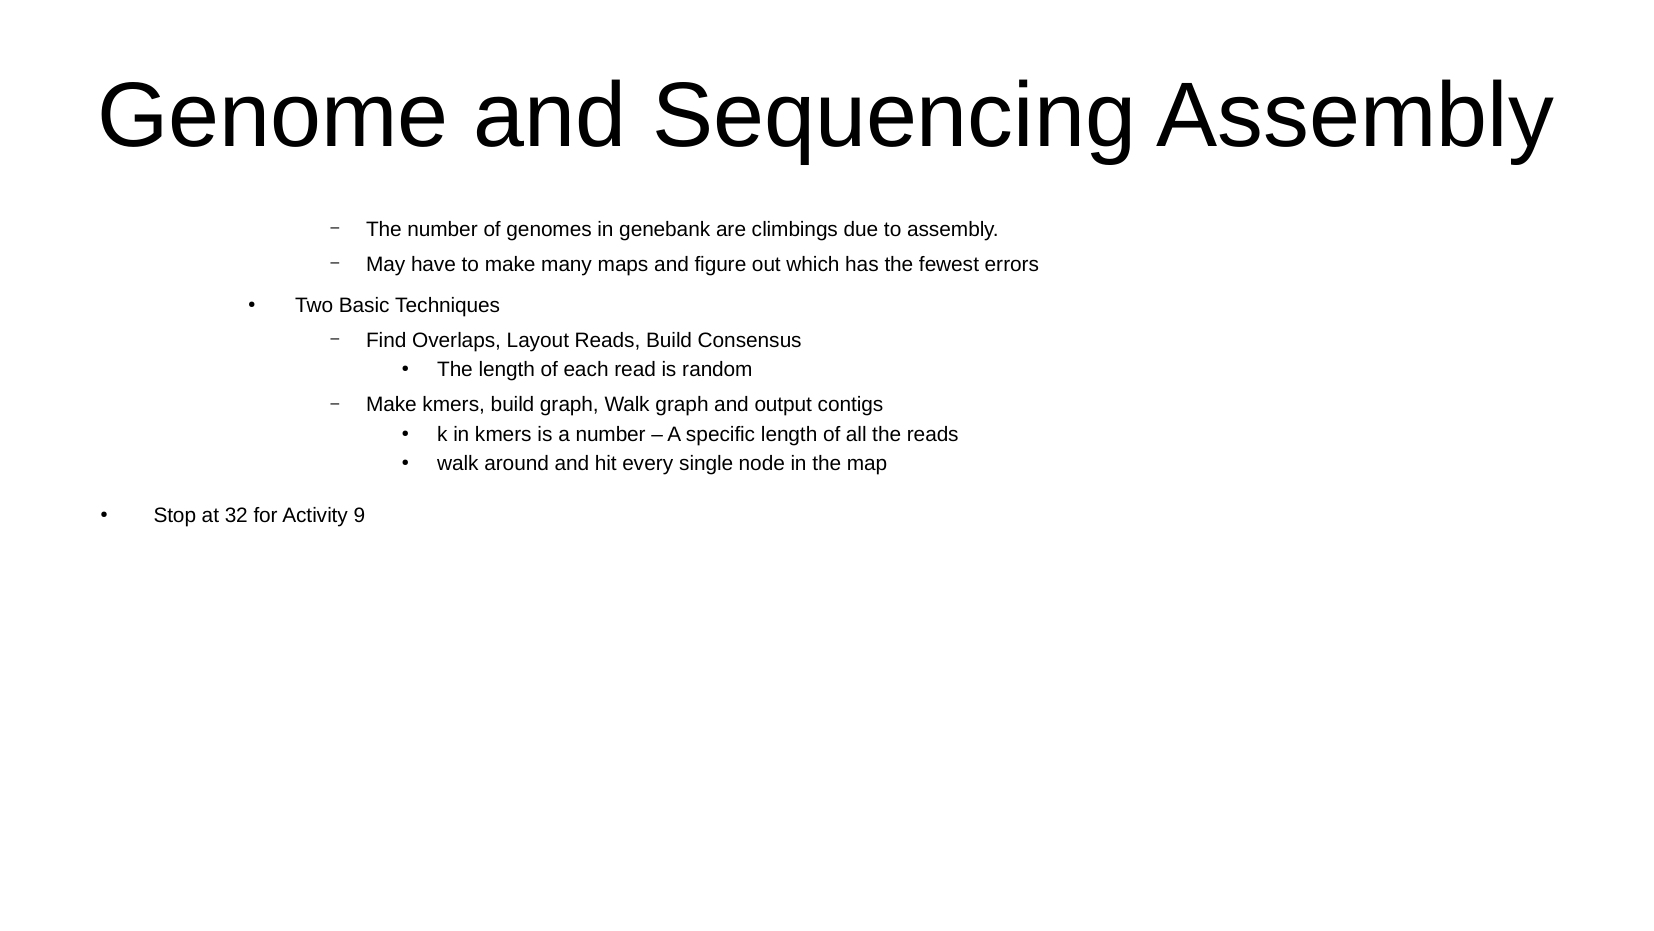

# Genome and Sequencing Assembly
The number of genomes in genebank are climbings due to assembly.
May have to make many maps and figure out which has the fewest errors
Two Basic Techniques
Find Overlaps, Layout Reads, Build Consensus
The length of each read is random
Make kmers, build graph, Walk graph and output contigs
k in kmers is a number – A specific length of all the reads
walk around and hit every single node in the map
Stop at 32 for Activity 9